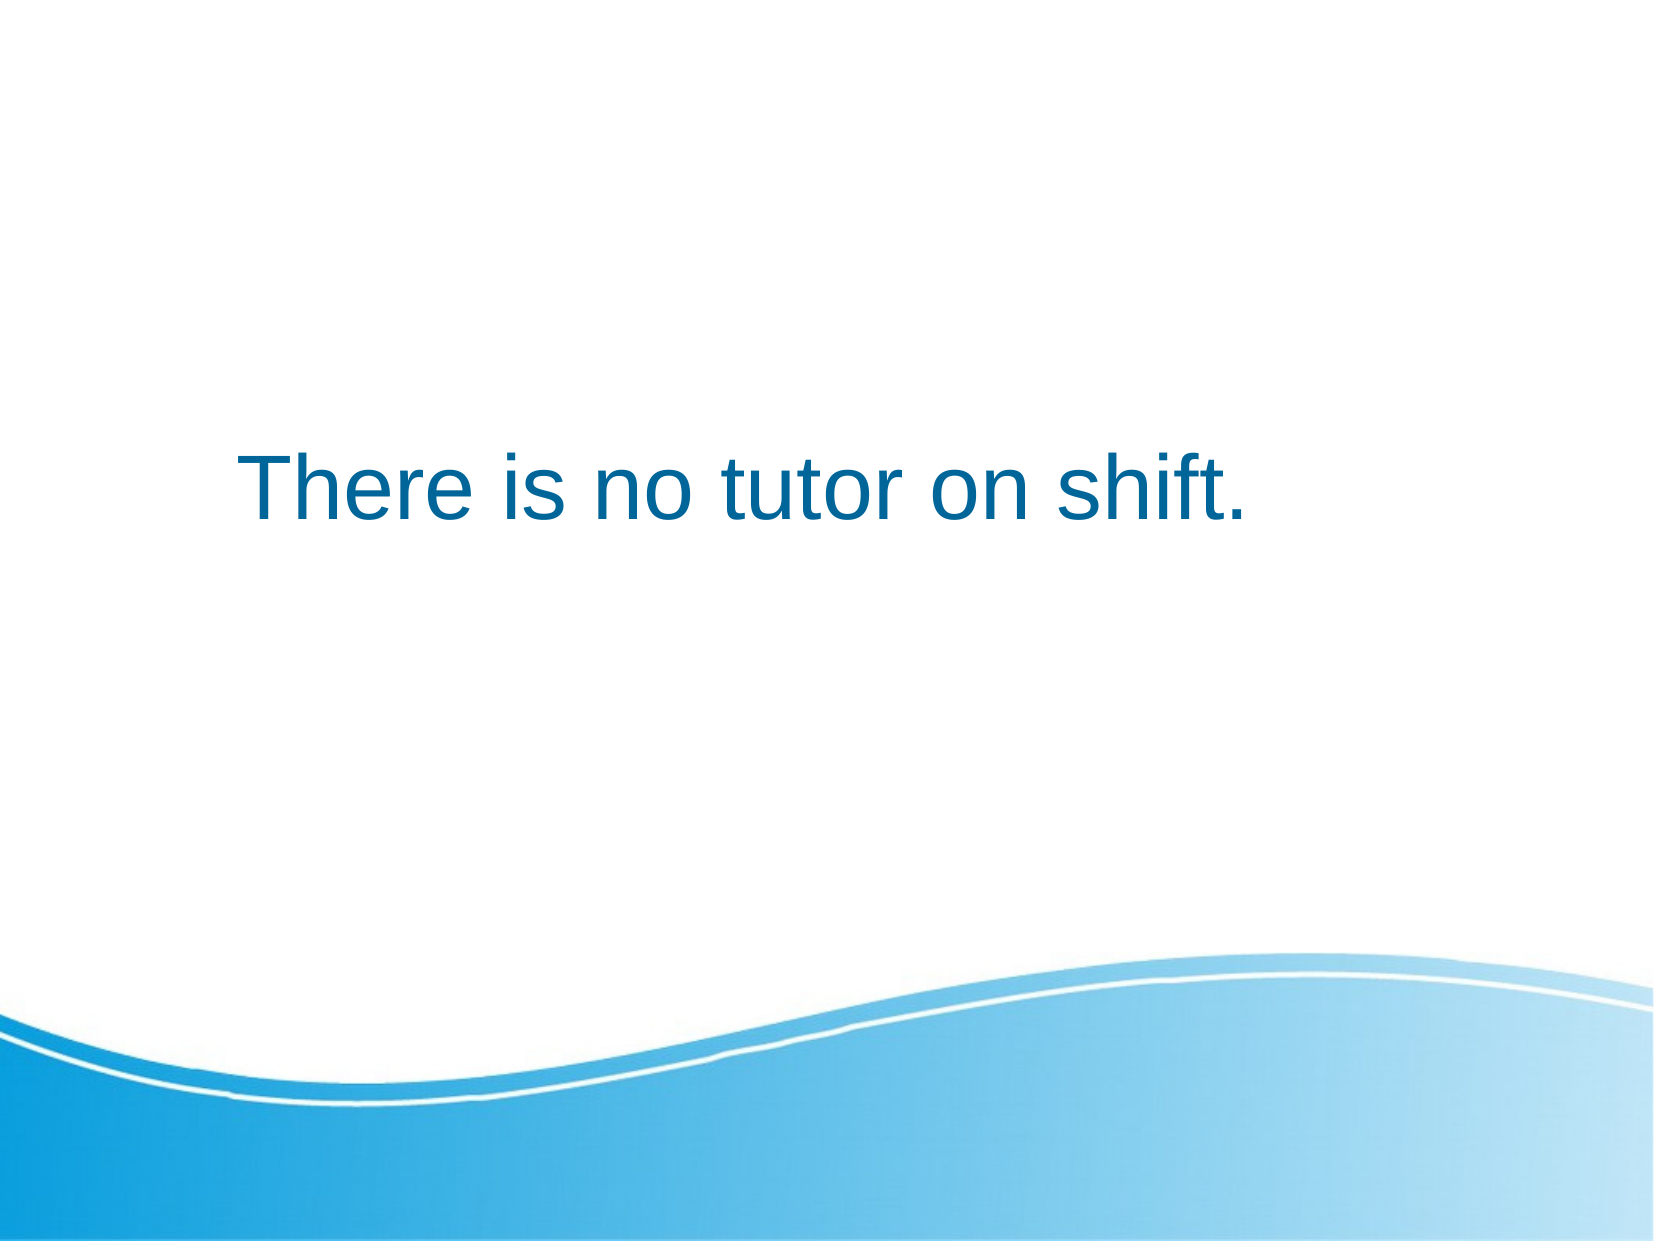

# There is no tutor on shift.